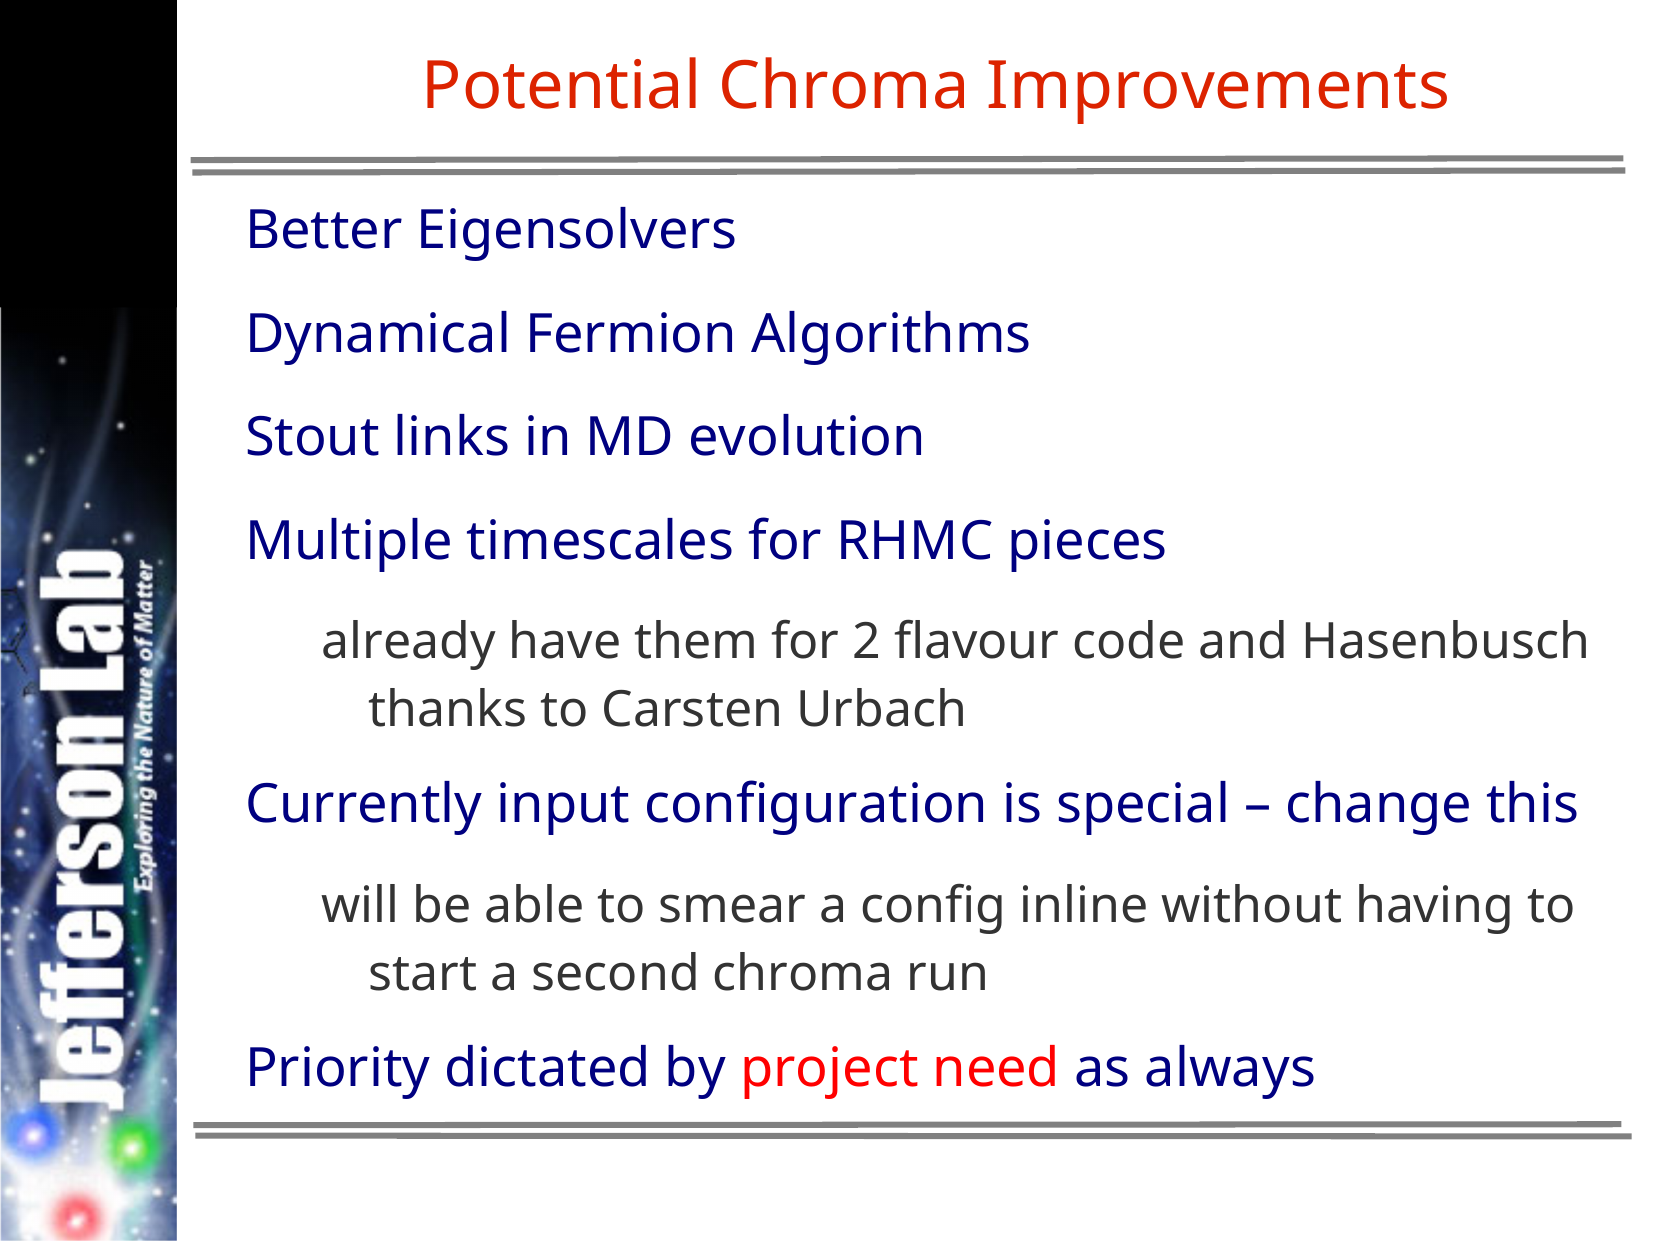

# Potential Chroma Improvements
Better Eigensolvers
Dynamical Fermion Algorithms
Stout links in MD evolution
Multiple timescales for RHMC pieces
already have them for 2 flavour code and Hasenbusch thanks to Carsten Urbach
Currently input configuration is special – change this
will be able to smear a config inline without having to start a second chroma run
Priority dictated by project need as always